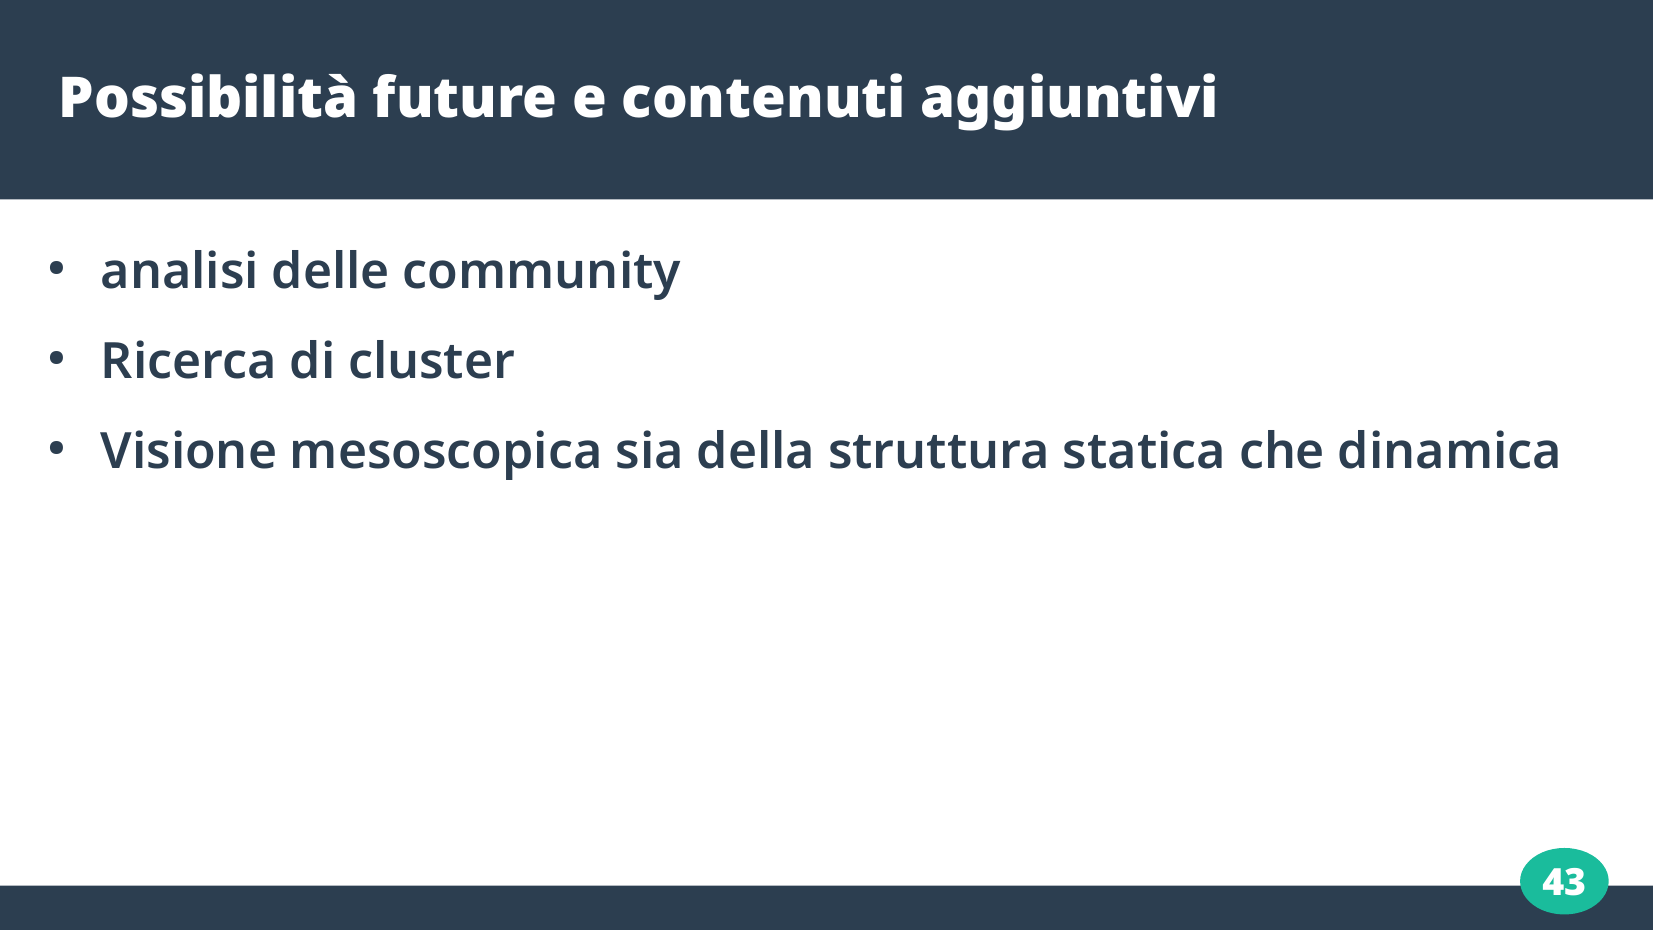

# Possibilità future e contenuti aggiuntivi
analisi delle community
Ricerca di cluster
Visione mesoscopica sia della struttura statica che dinamica
43